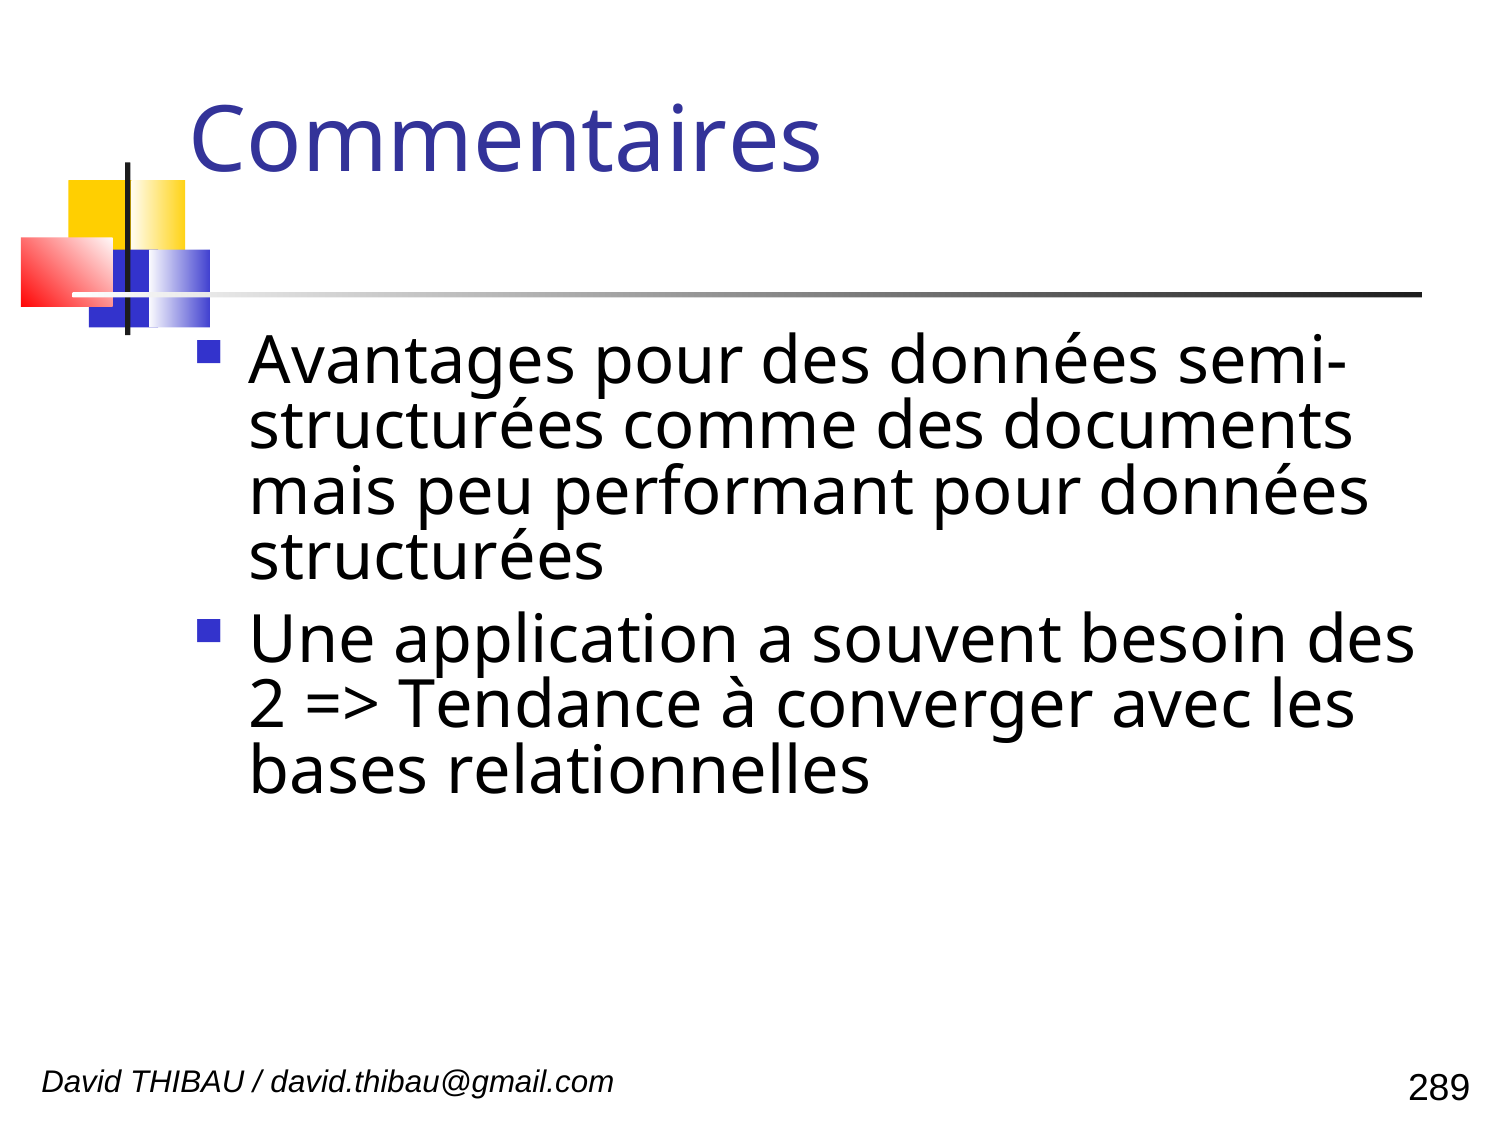

# Commentaires
Avantages pour des données semi-structurées comme des documents mais peu performant pour données structurées
Une application a souvent besoin des 2 => Tendance à converger avec les bases relationnelles